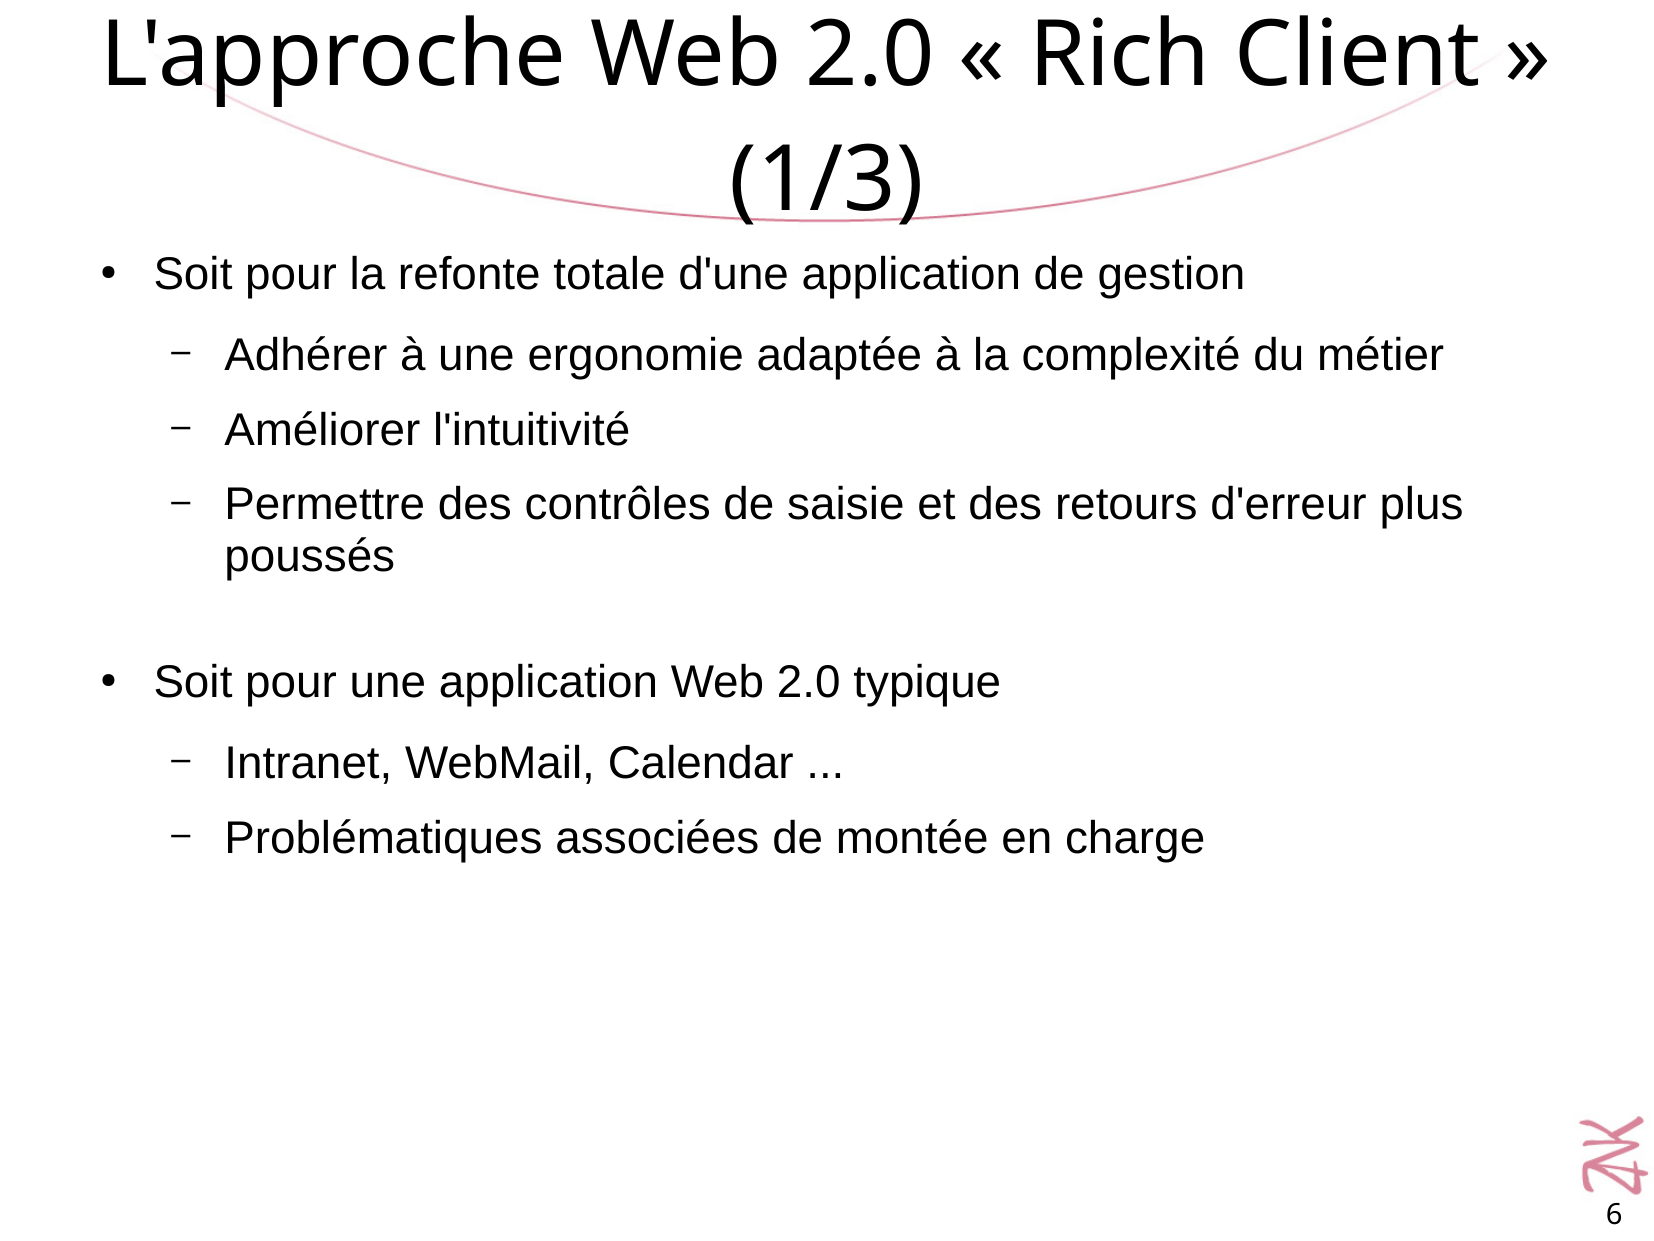

# L'approche Web 2.0 « Rich Client » (1/3)
Soit pour la refonte totale d'une application de gestion
Adhérer à une ergonomie adaptée à la complexité du métier
Améliorer l'intuitivité
Permettre des contrôles de saisie et des retours d'erreur plus poussés
Soit pour une application Web 2.0 typique
Intranet, WebMail, Calendar ...
Problématiques associées de montée en charge
6